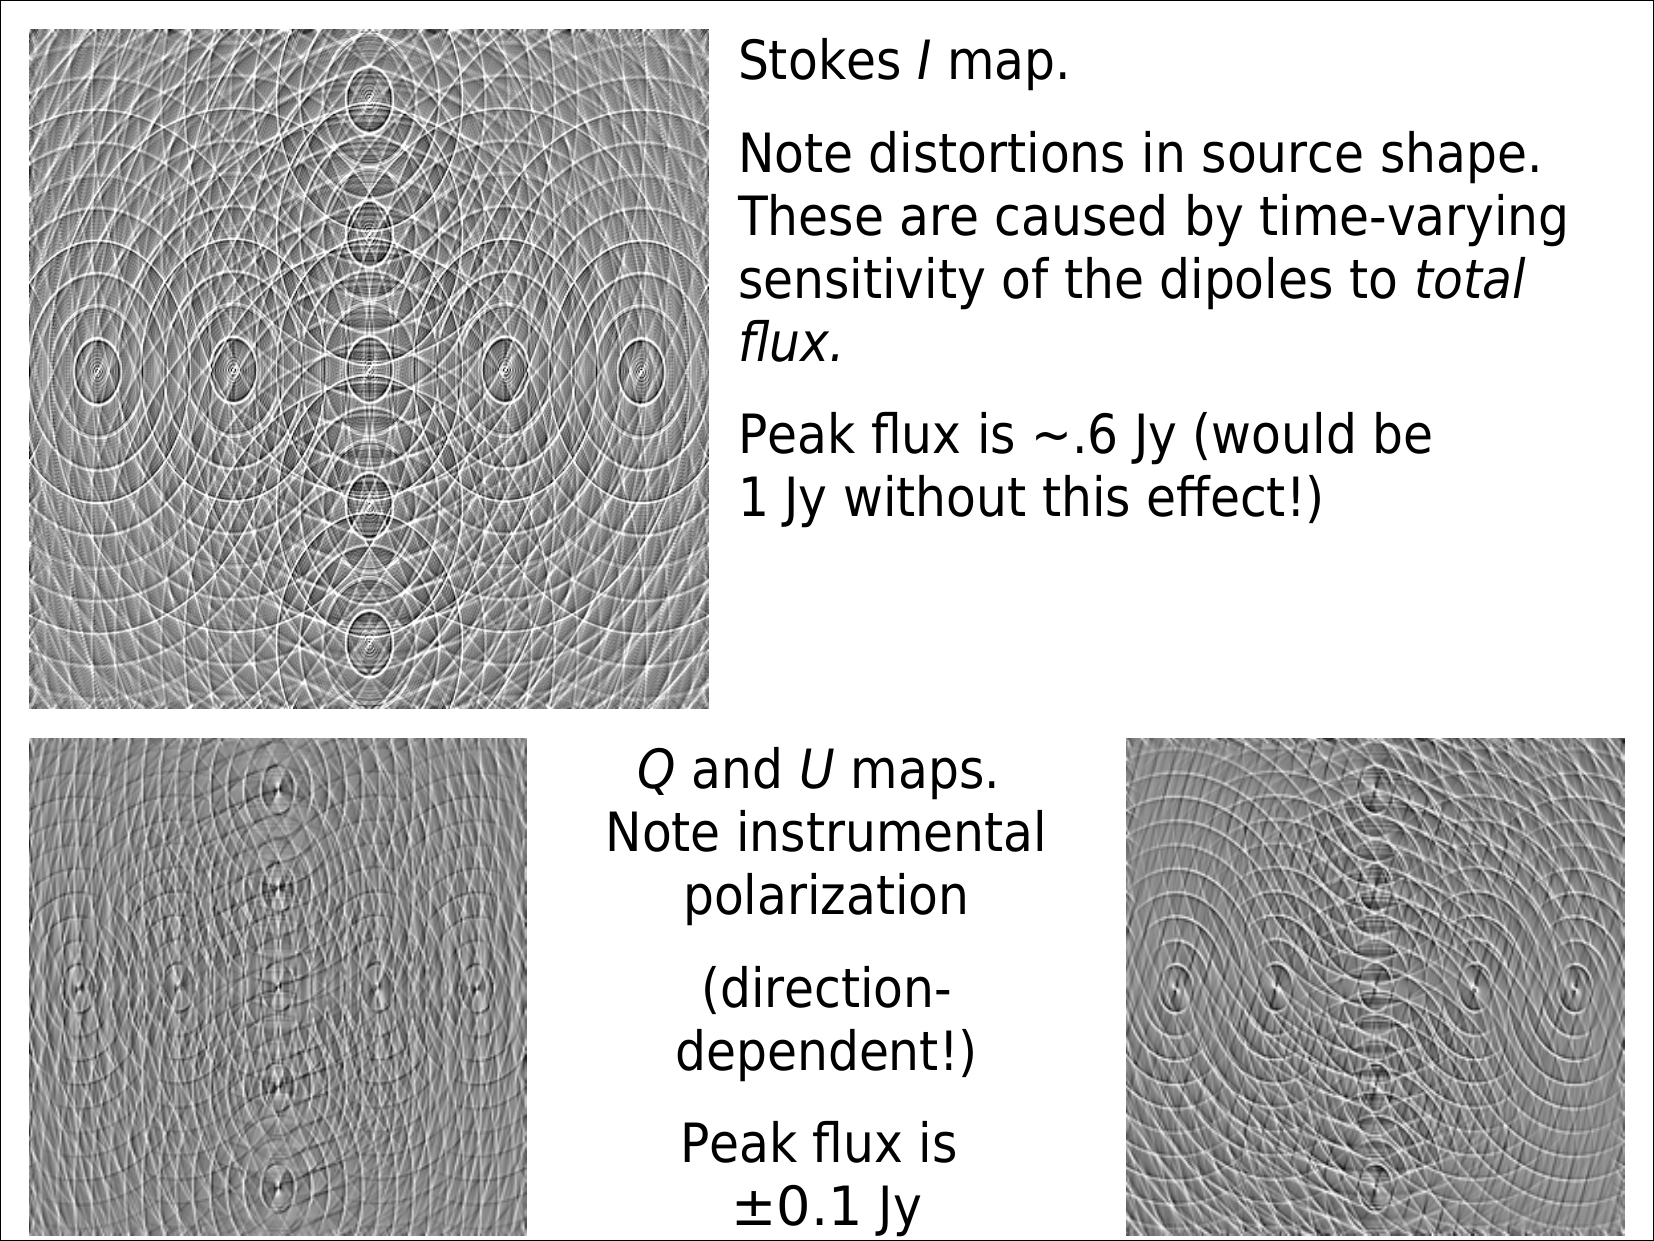

# Stokes I map.
Note distortions in source shape. These are caused by time-varying sensitivity of the dipoles to total flux.
Peak flux is ~.6 Jy (would be
1 Jy without this effect!)
Q and U maps.
Note instrumental polarization
(direction-dependent!)
Peak flux is
±0.1 Jy
O. Smirnov - M.E. & MeqTrees - GLOW2010
64